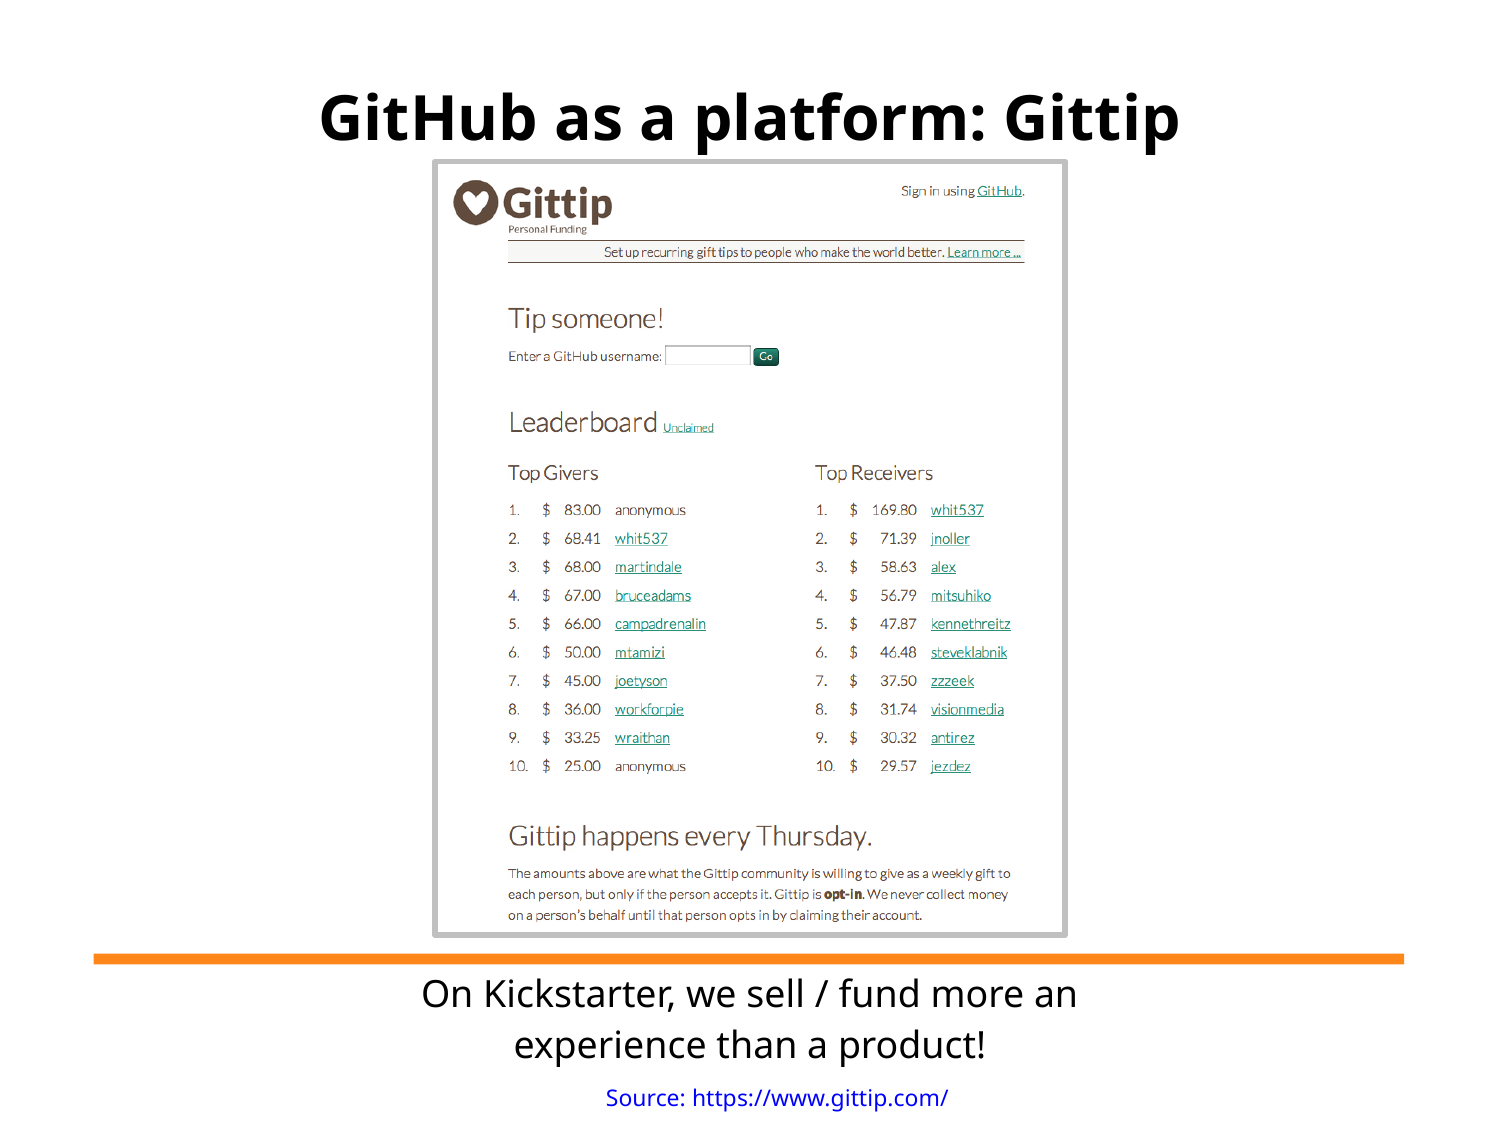

# GitHub as a platform: Gittip
On Kickstarter, we sell / fund more an experience than a product!
Source: https://www.gittip.com/